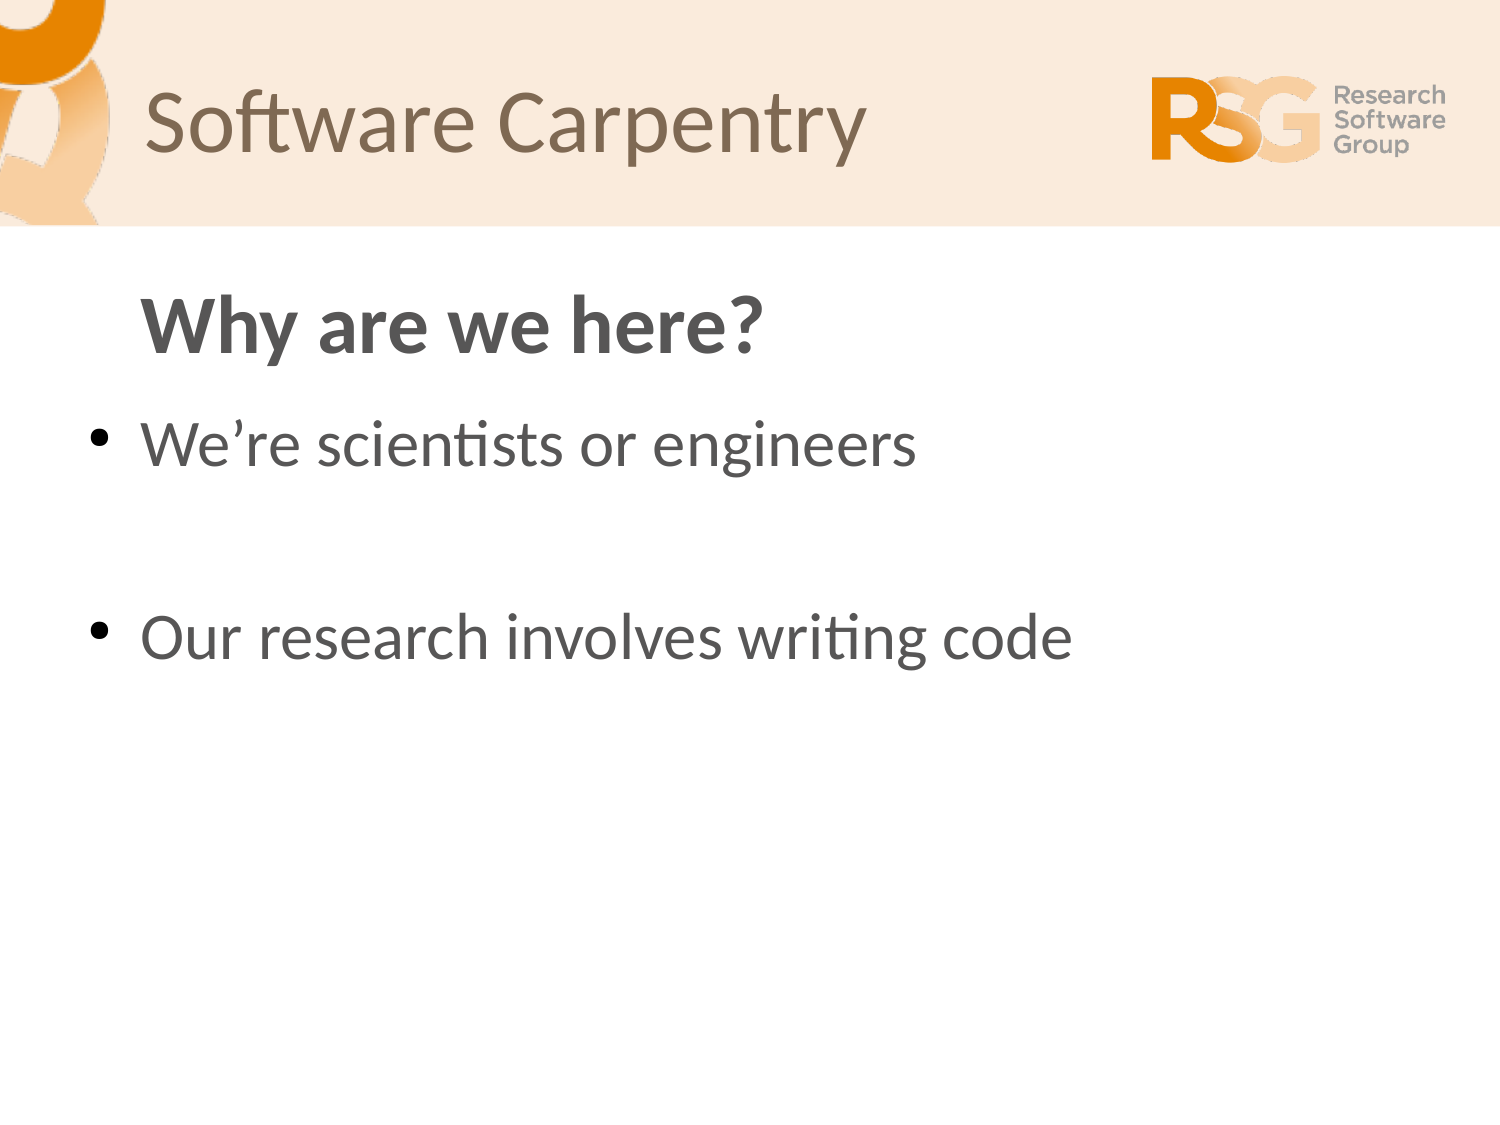

# Software Carpentry
Why are we here?
We’re scientists or engineers
Our research involves writing code